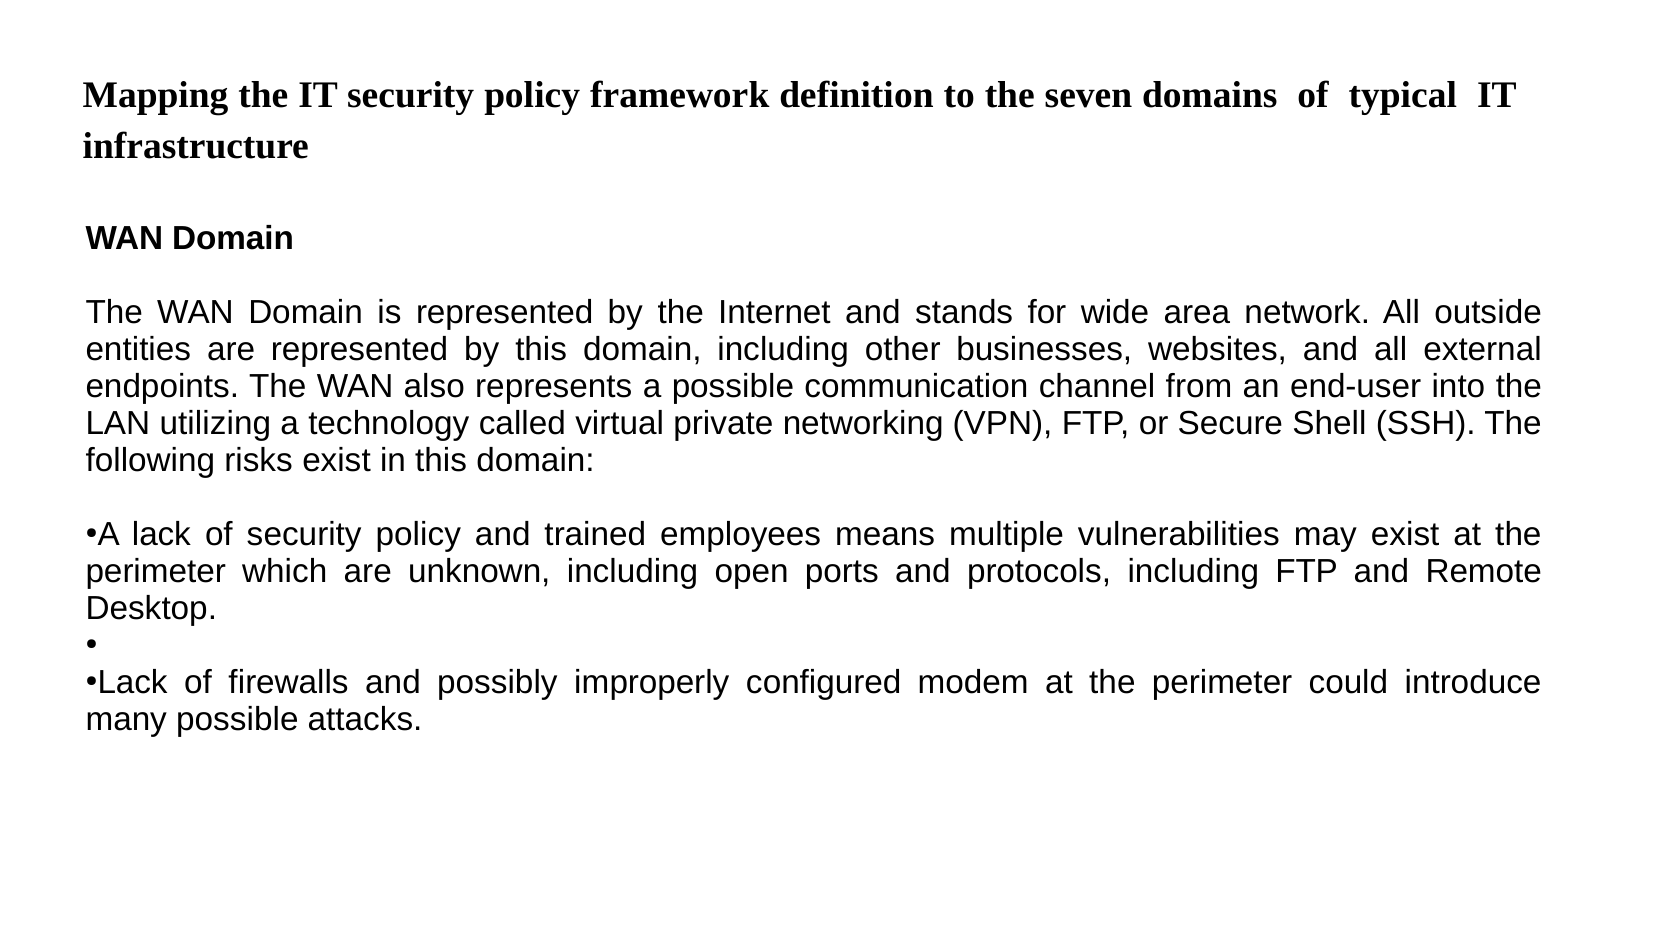

# Mapping the IT security policy framework definition to the seven domains of typical IT infrastructure
WAN Domain
The WAN Domain is represented by the Internet and stands for wide area network. All outside entities are represented by this domain, including other businesses, websites, and all external endpoints. The WAN also represents a possible communication channel from an end-user into the LAN utilizing a technology called virtual private networking (VPN), FTP, or Secure Shell (SSH). The following risks exist in this domain:
A lack of security policy and trained employees means multiple vulnerabilities may exist at the perimeter which are unknown, including open ports and protocols, including FTP and Remote Desktop.
Lack of firewalls and possibly improperly configured modem at the perimeter could introduce many possible attacks.